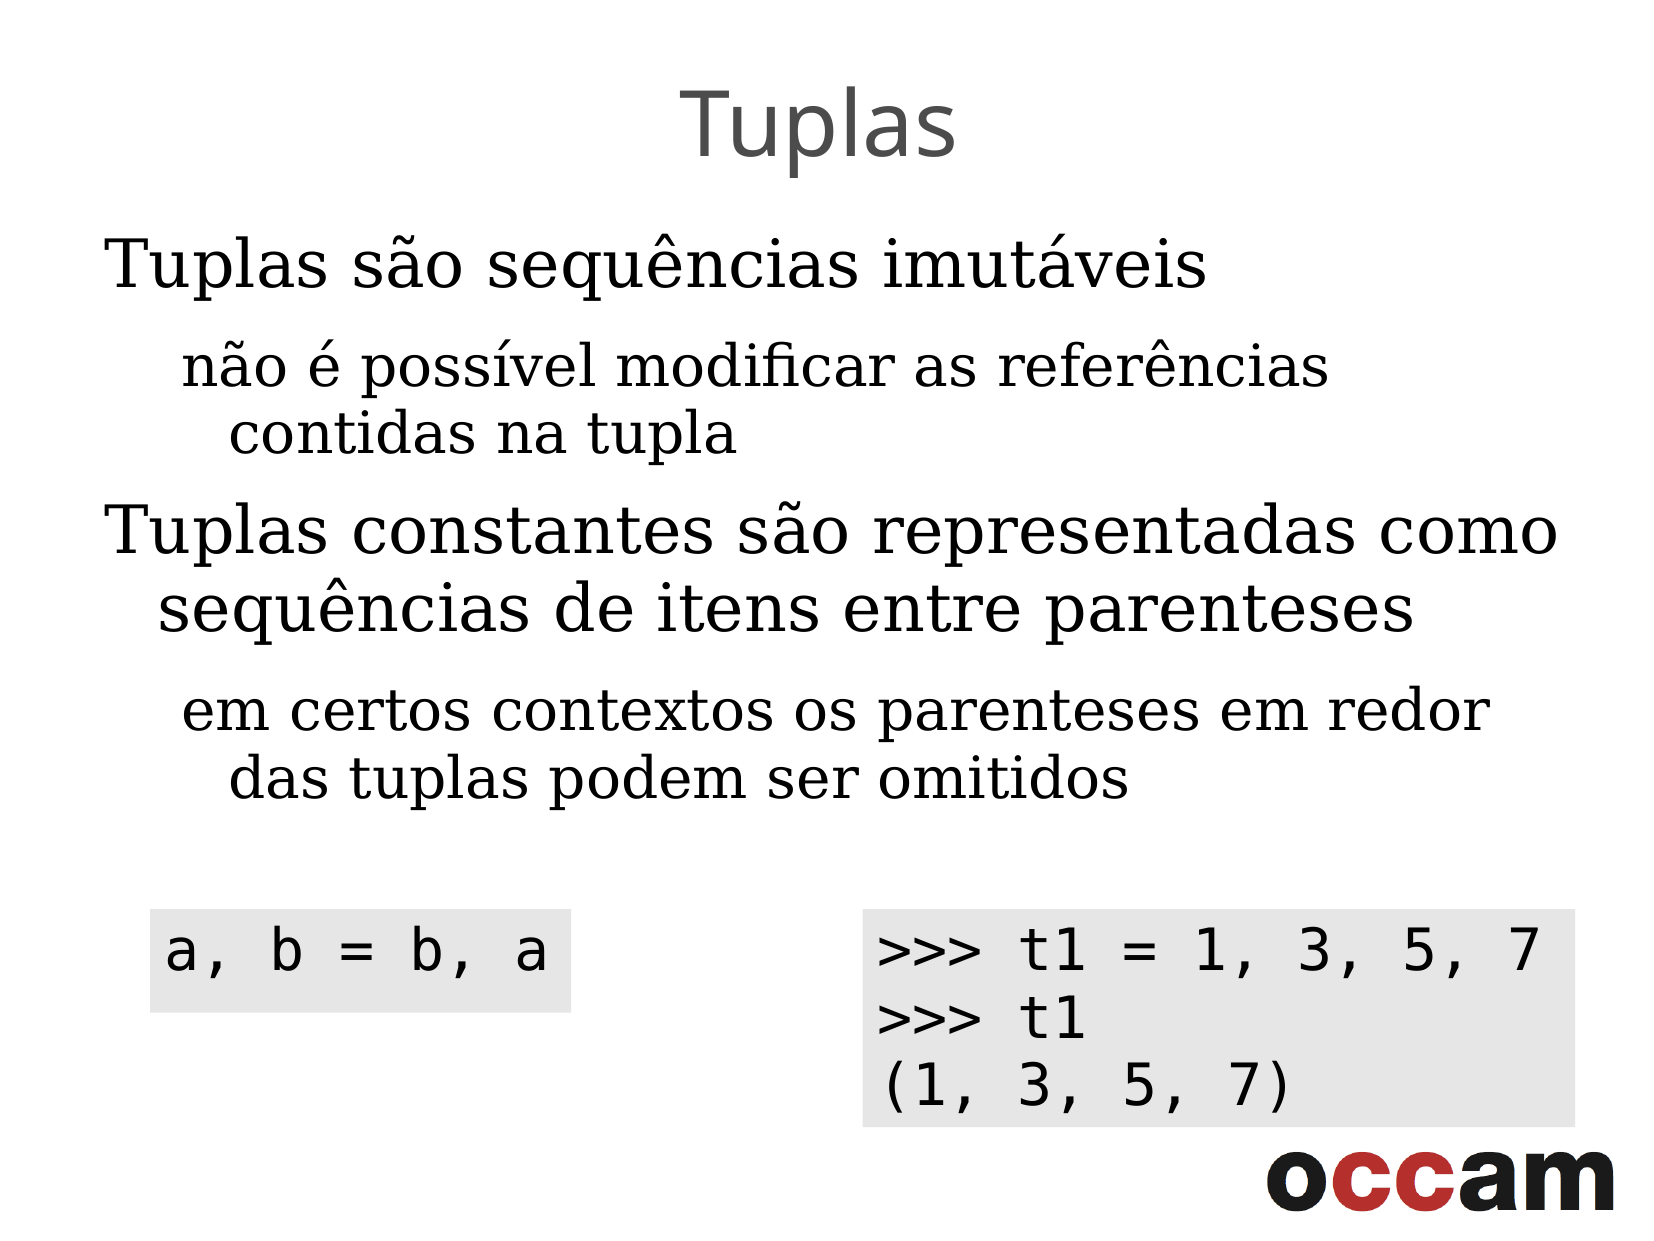

# Tuplas
Tuplas são sequências imutáveis
não é possível modificar as referências contidas na tupla
Tuplas constantes são representadas como sequências de itens entre parenteses
em certos contextos os parenteses em redor das tuplas podem ser omitidos
a, b = b, a
>>> t1 = 1, 3, 5, 7
>>> t1
(1, 3, 5, 7)